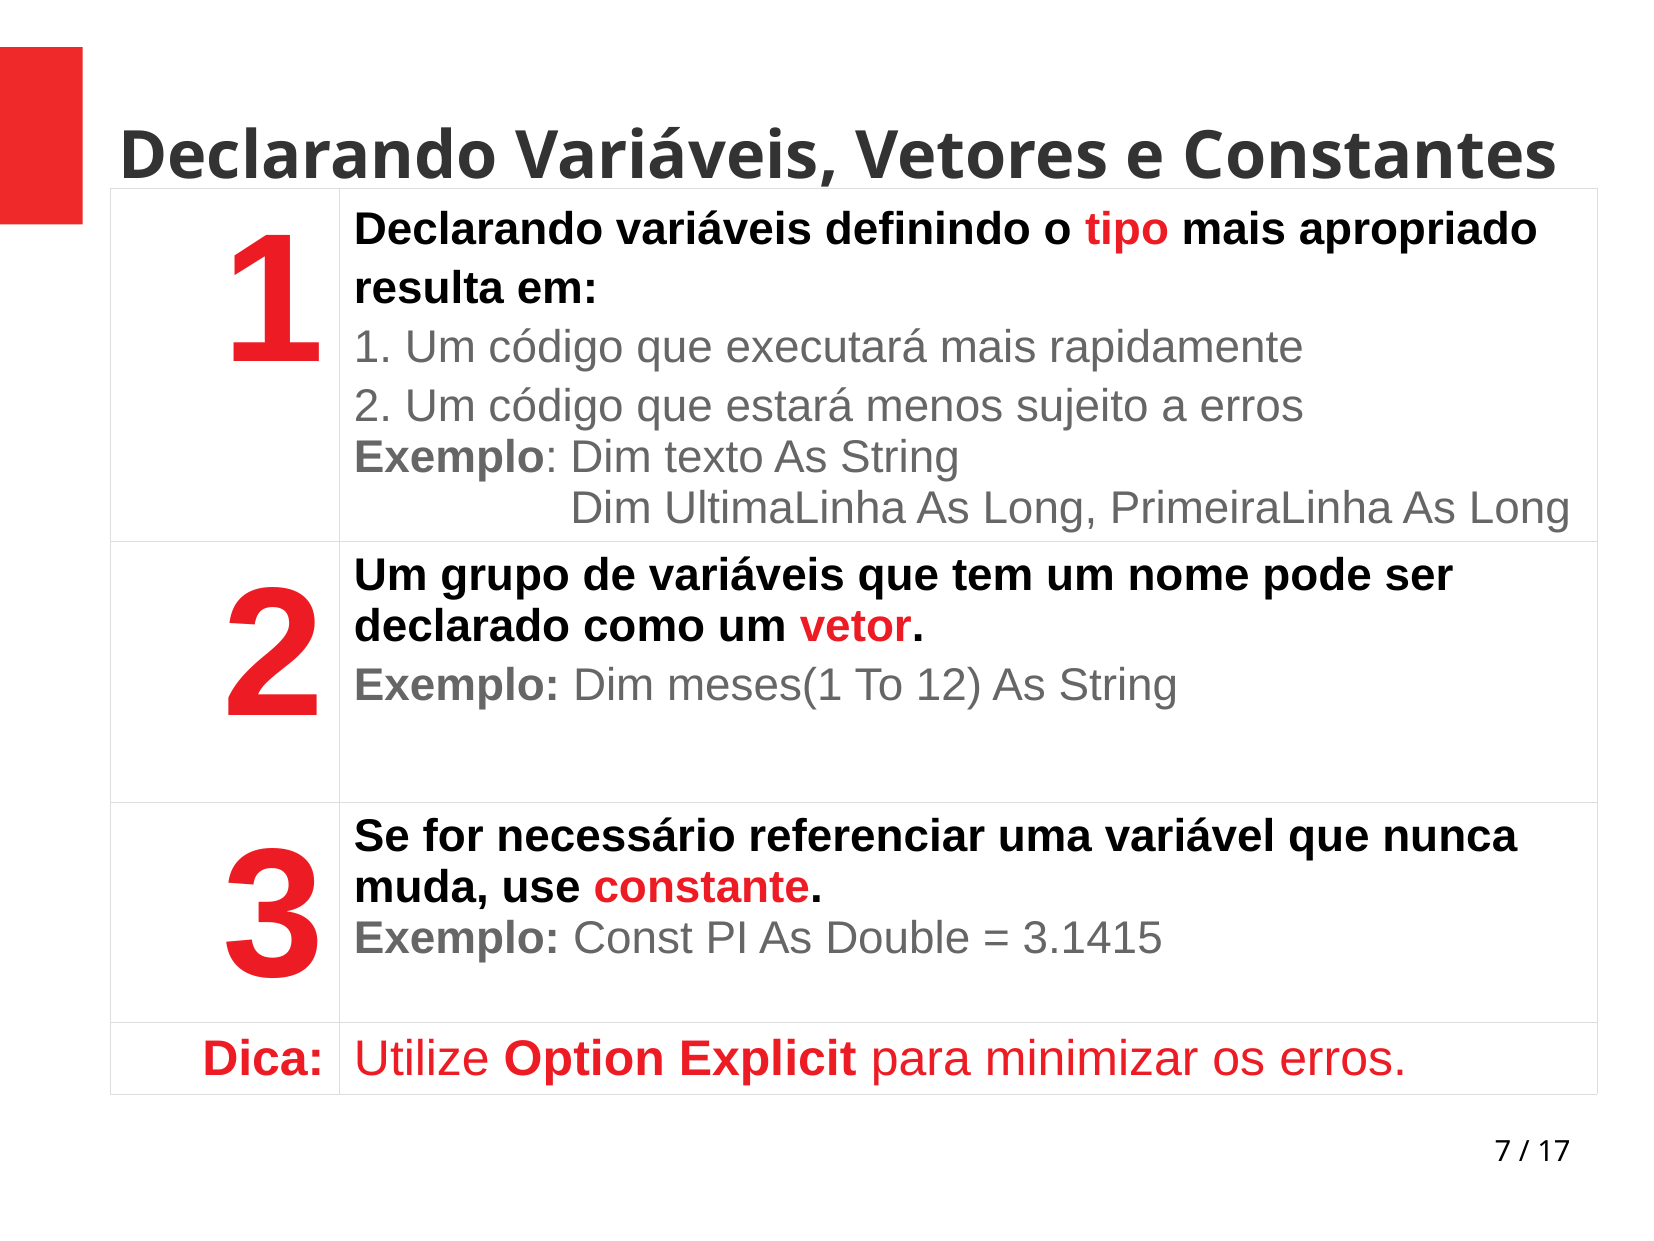

# Declarando Variáveis, Vetores e Constantes
| 1 | Declarando variáveis definindo o tipo mais apropriado resulta em: 1. Um código que executará mais rapidamente 2. Um código que estará menos sujeito a erros Exemplo: Dim texto As String Dim UltimaLinha As Long, PrimeiraLinha As Long |
| --- | --- |
| 2 | Um grupo de variáveis que tem um nome pode ser declarado como um vetor. Exemplo: Dim meses(1 To 12) As String |
| 3 | Se for necessário referenciar uma variável que nunca muda, use constante. Exemplo: Const PI As Double = 3.1415 |
| Dica: | Utilize Option Explicit para minimizar os erros. |
7